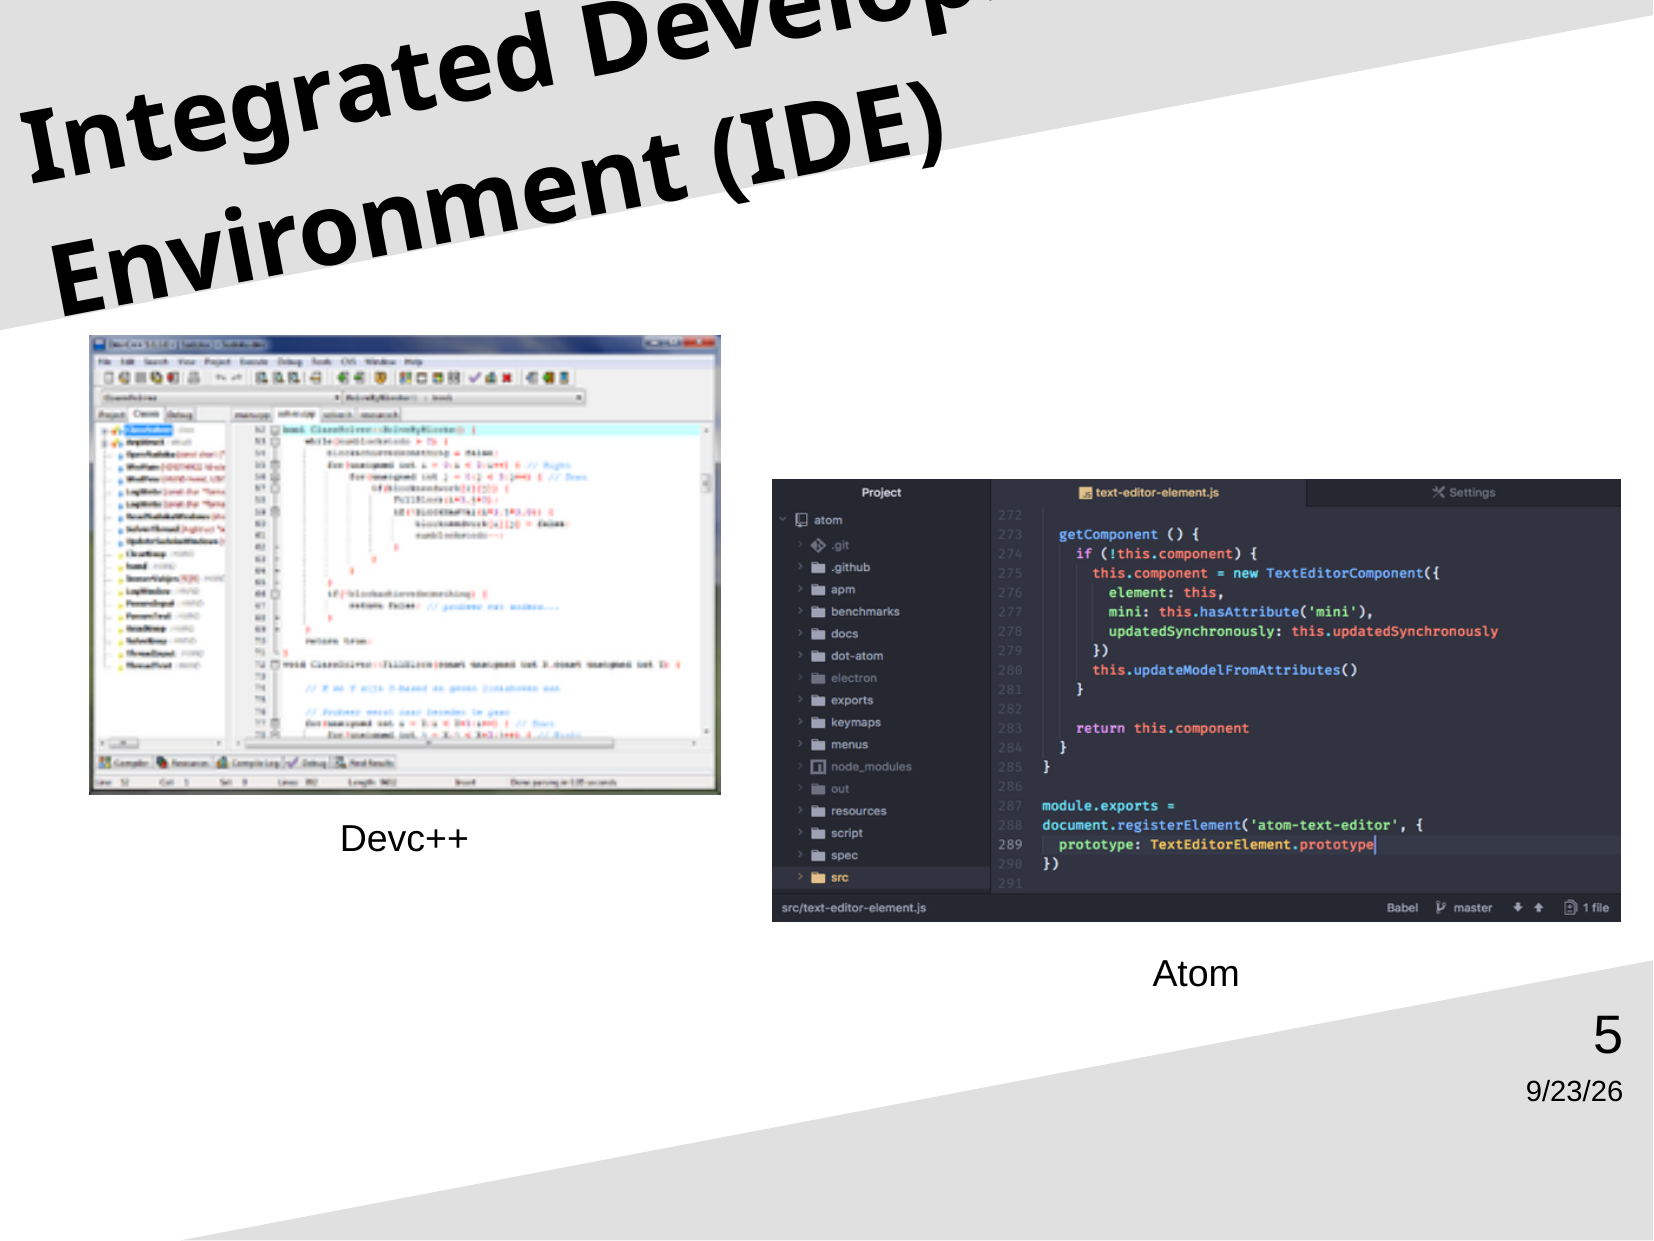

# Integrated Development Environment (IDE)
Devc++
Atom
5